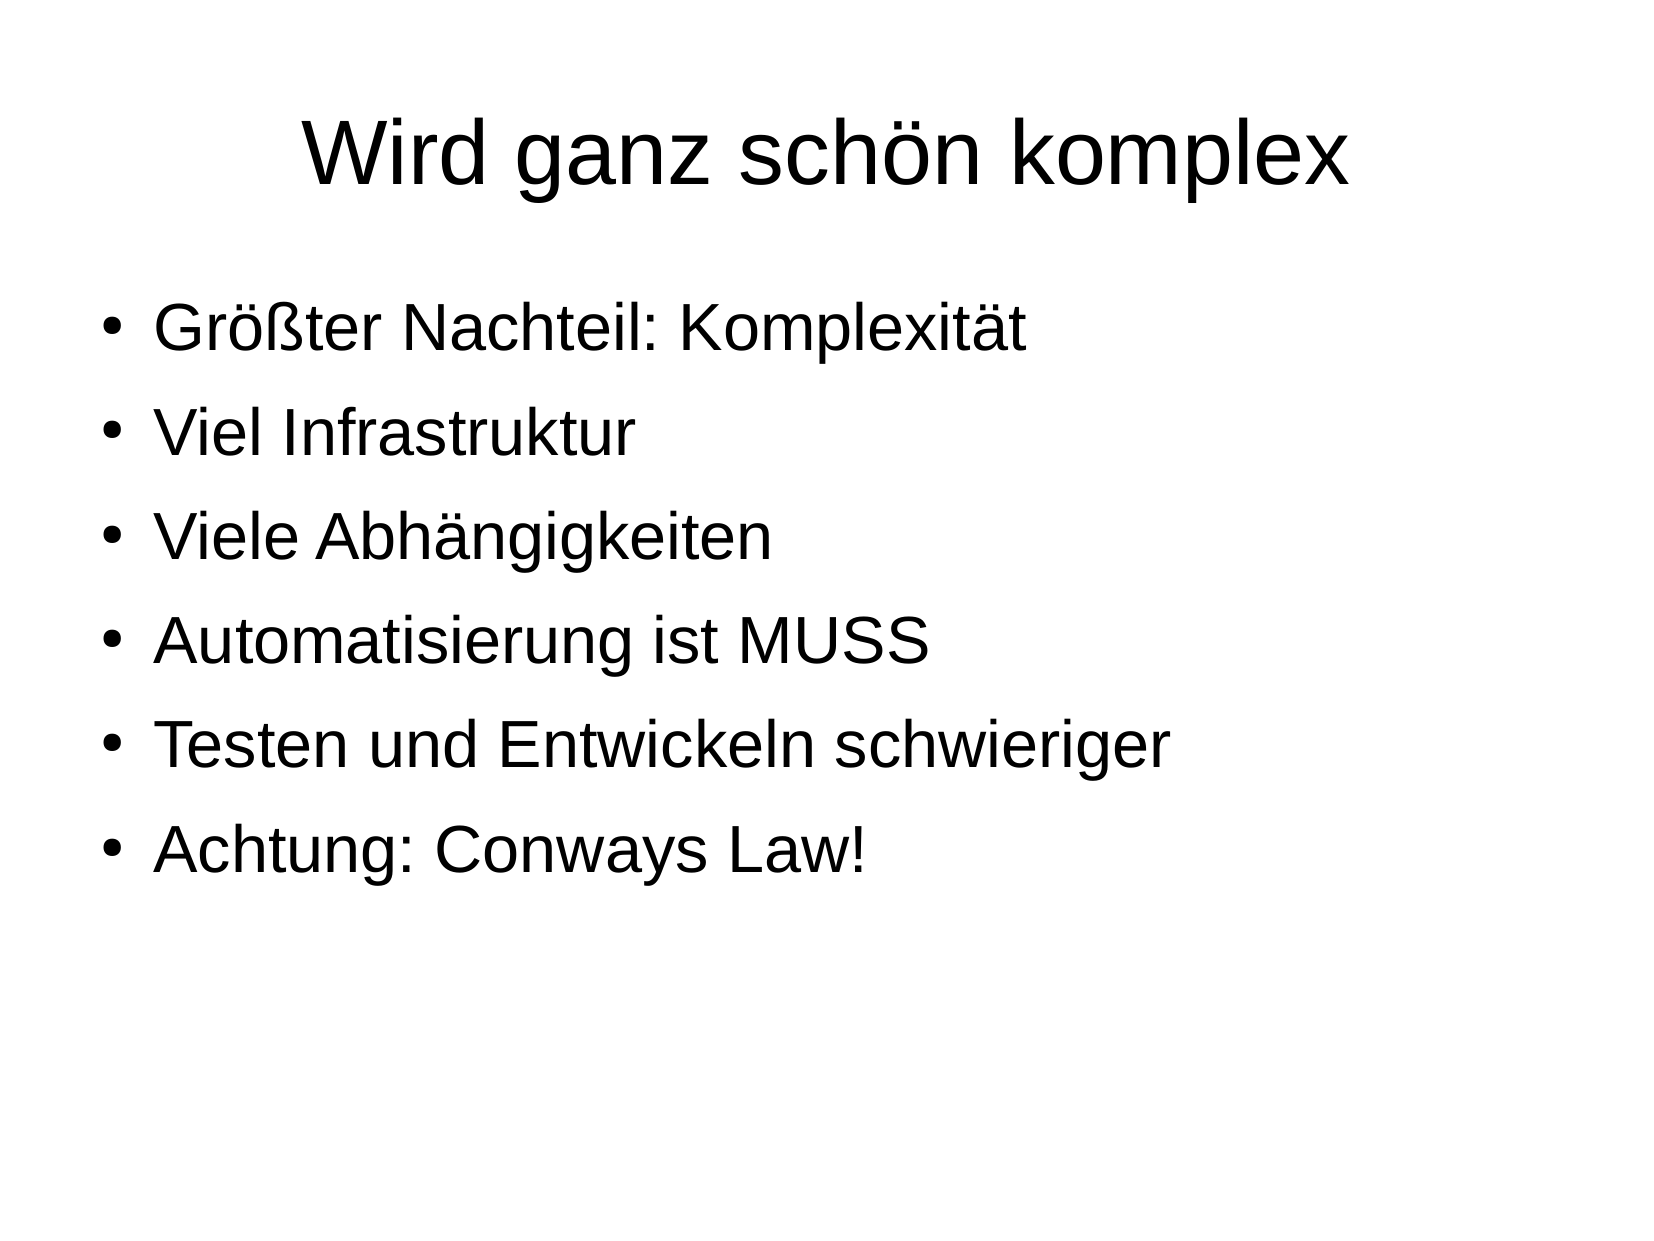

# Wird ganz schön komplex
Größter Nachteil: Komplexität
Viel Infrastruktur
Viele Abhängigkeiten
Automatisierung ist MUSS
Testen und Entwickeln schwieriger
Achtung: Conways Law!